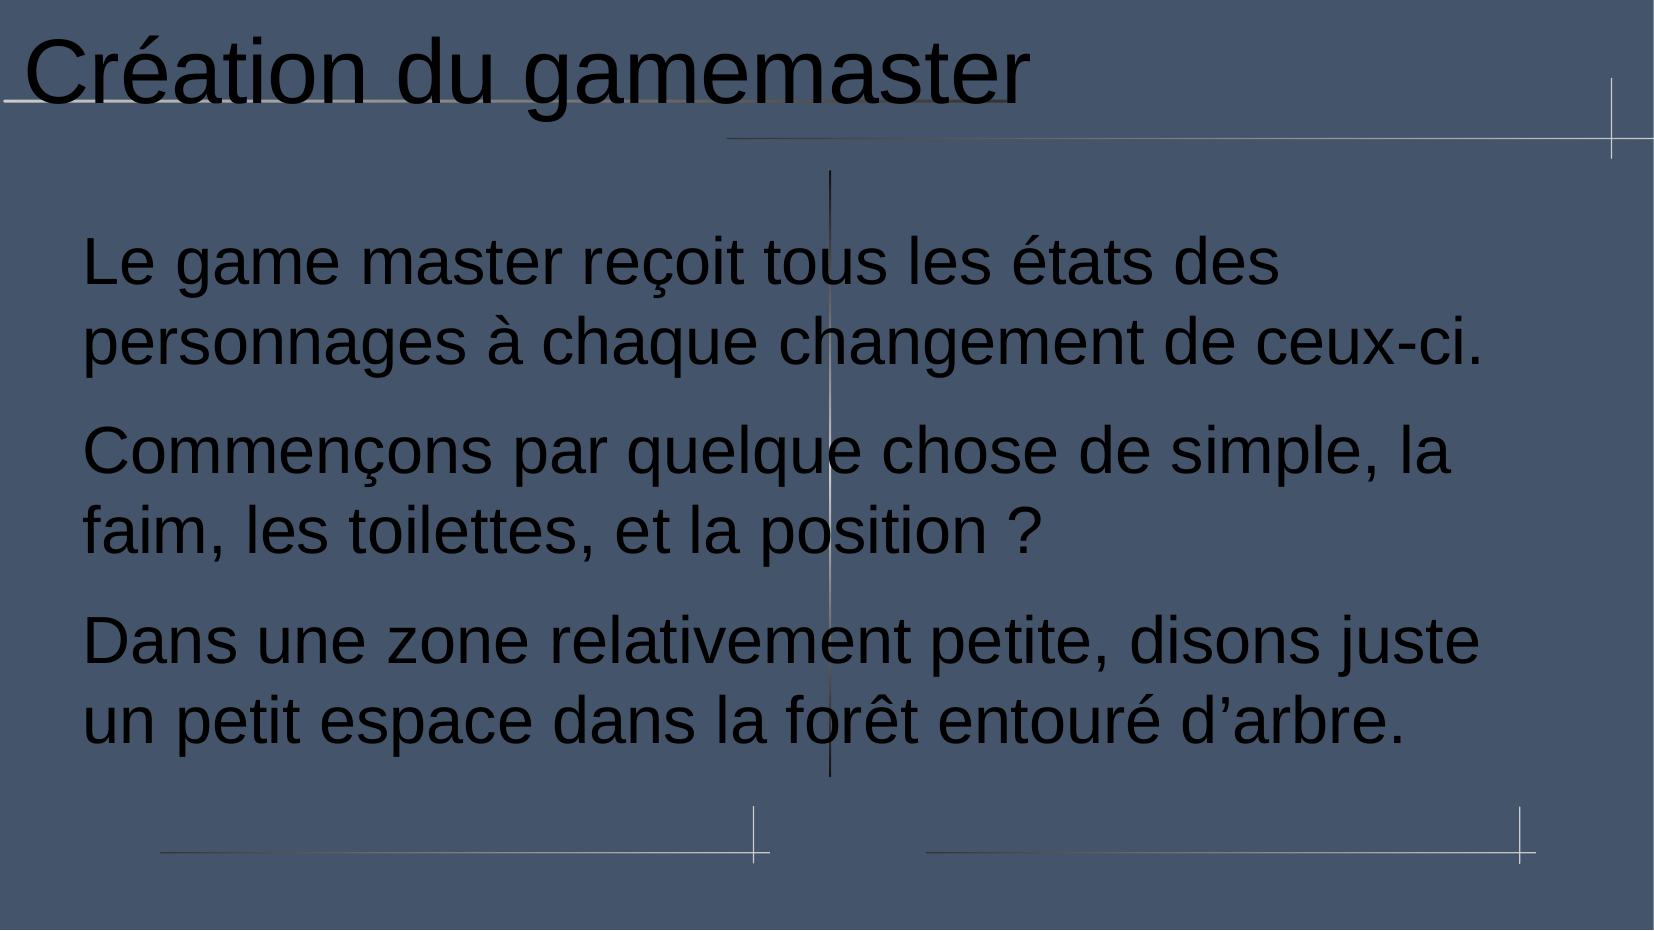

# Création du gamemaster
Le game master reçoit tous les états des personnages à chaque changement de ceux-ci.
Commençons par quelque chose de simple, la faim, les toilettes, et la position ?
Dans une zone relativement petite, disons juste un petit espace dans la forêt entouré d’arbre.